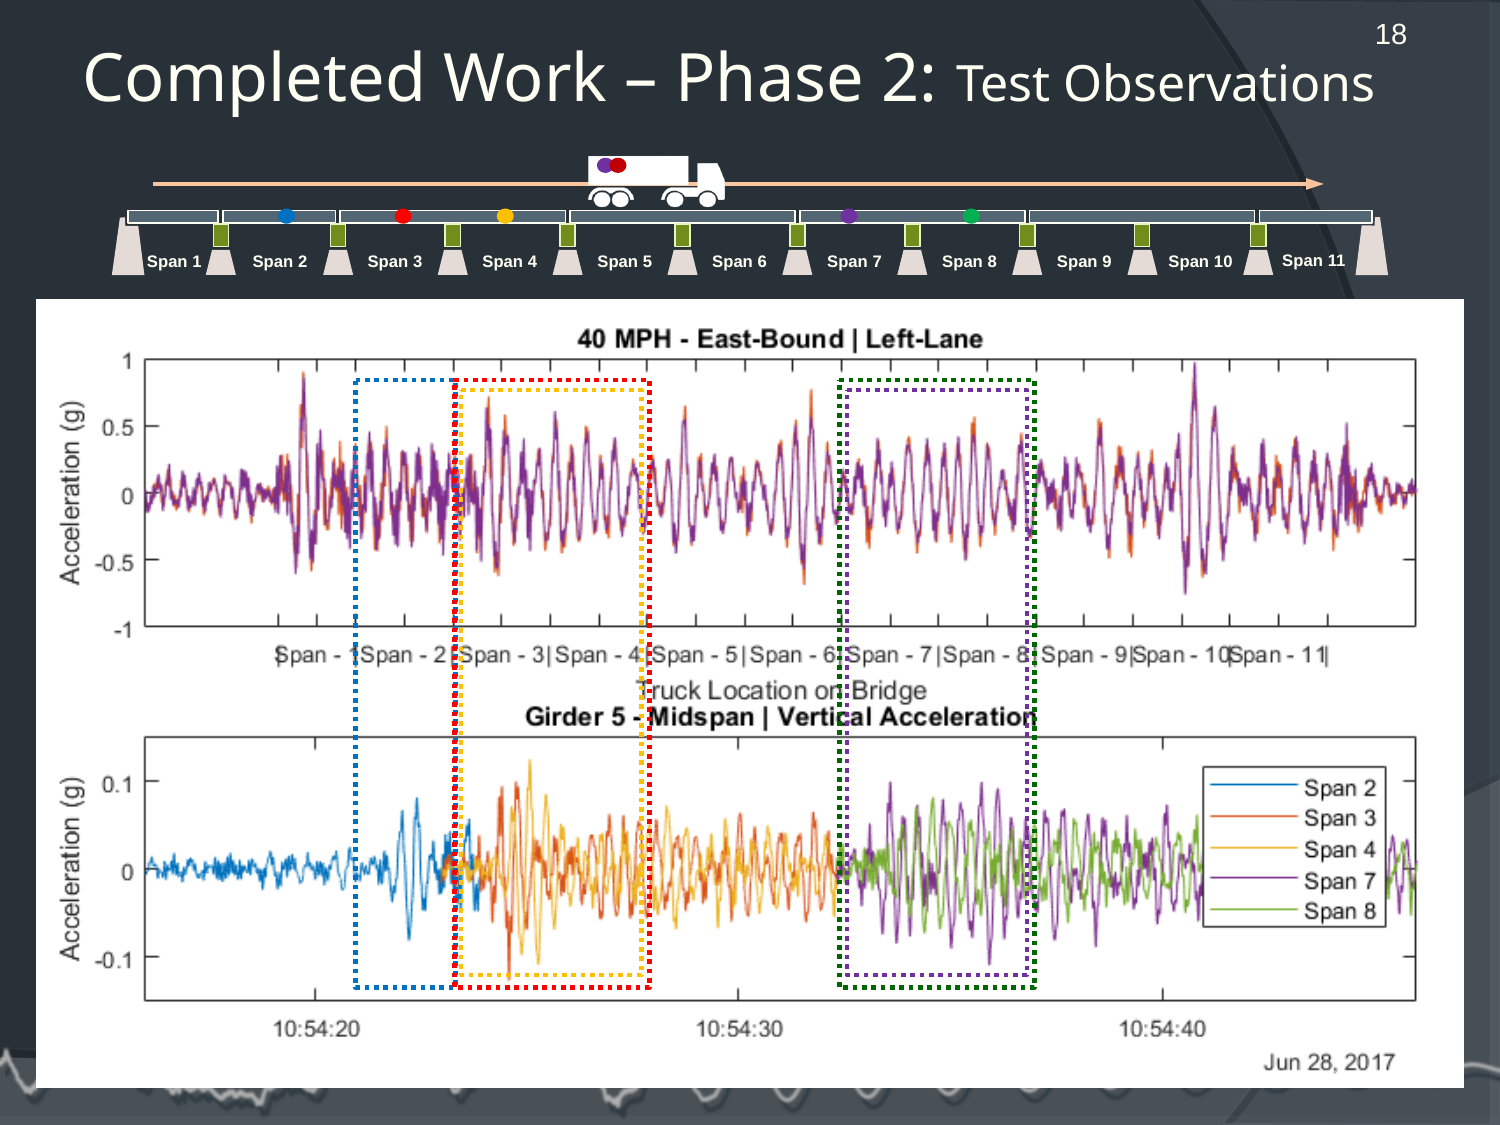

# Completed Work – Phase 2: Test Observations
Span 11
Span 1
Span 2
Span 3
Span 4
Span 5
Span 6
Span 7
Span 8
Span 9
Span 10